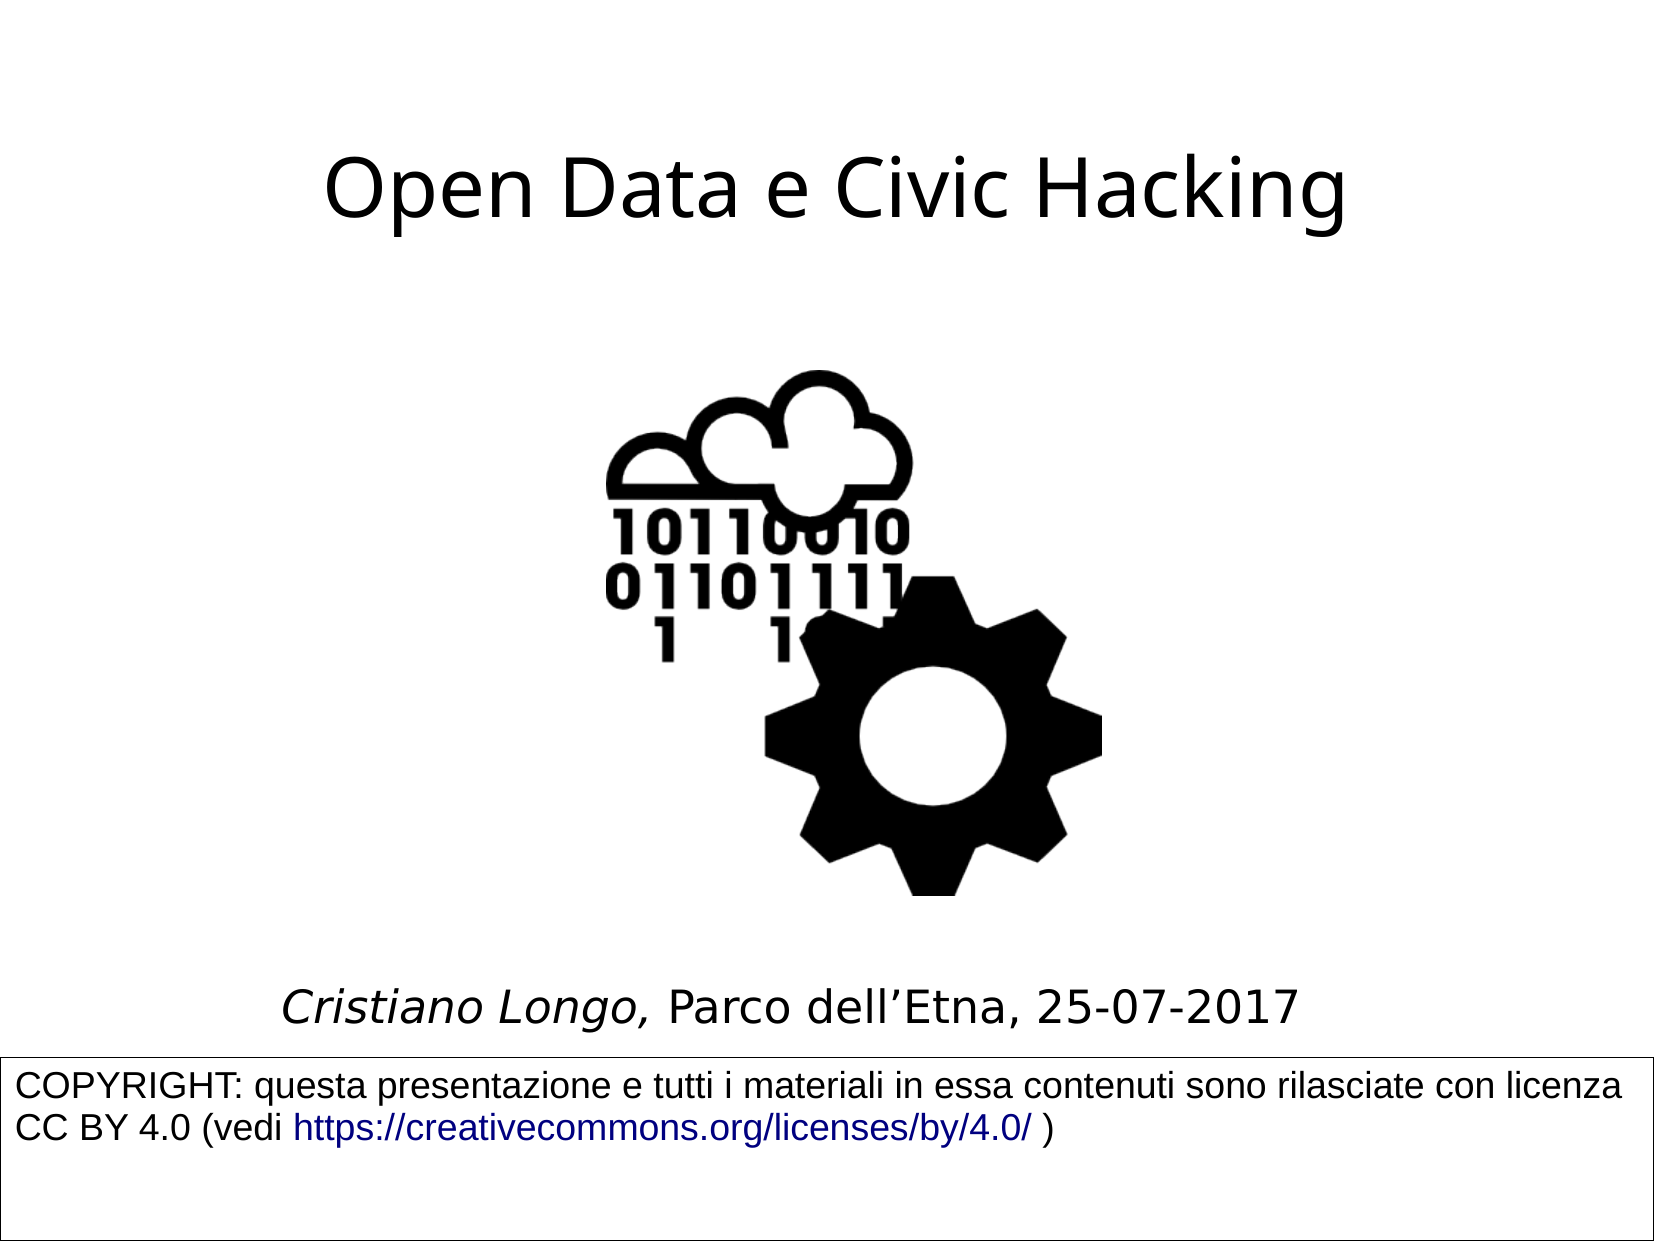

# Open Data e Civic Hacking
Cristiano Longo, Parco dell’Etna, 25-07-2017
COPYRIGHT: questa presentazione e tutti i materiali in essa contenuti sono rilasciate con licenza CC BY 4.0 (vedi https://creativecommons.org/licenses/by/4.0/ )